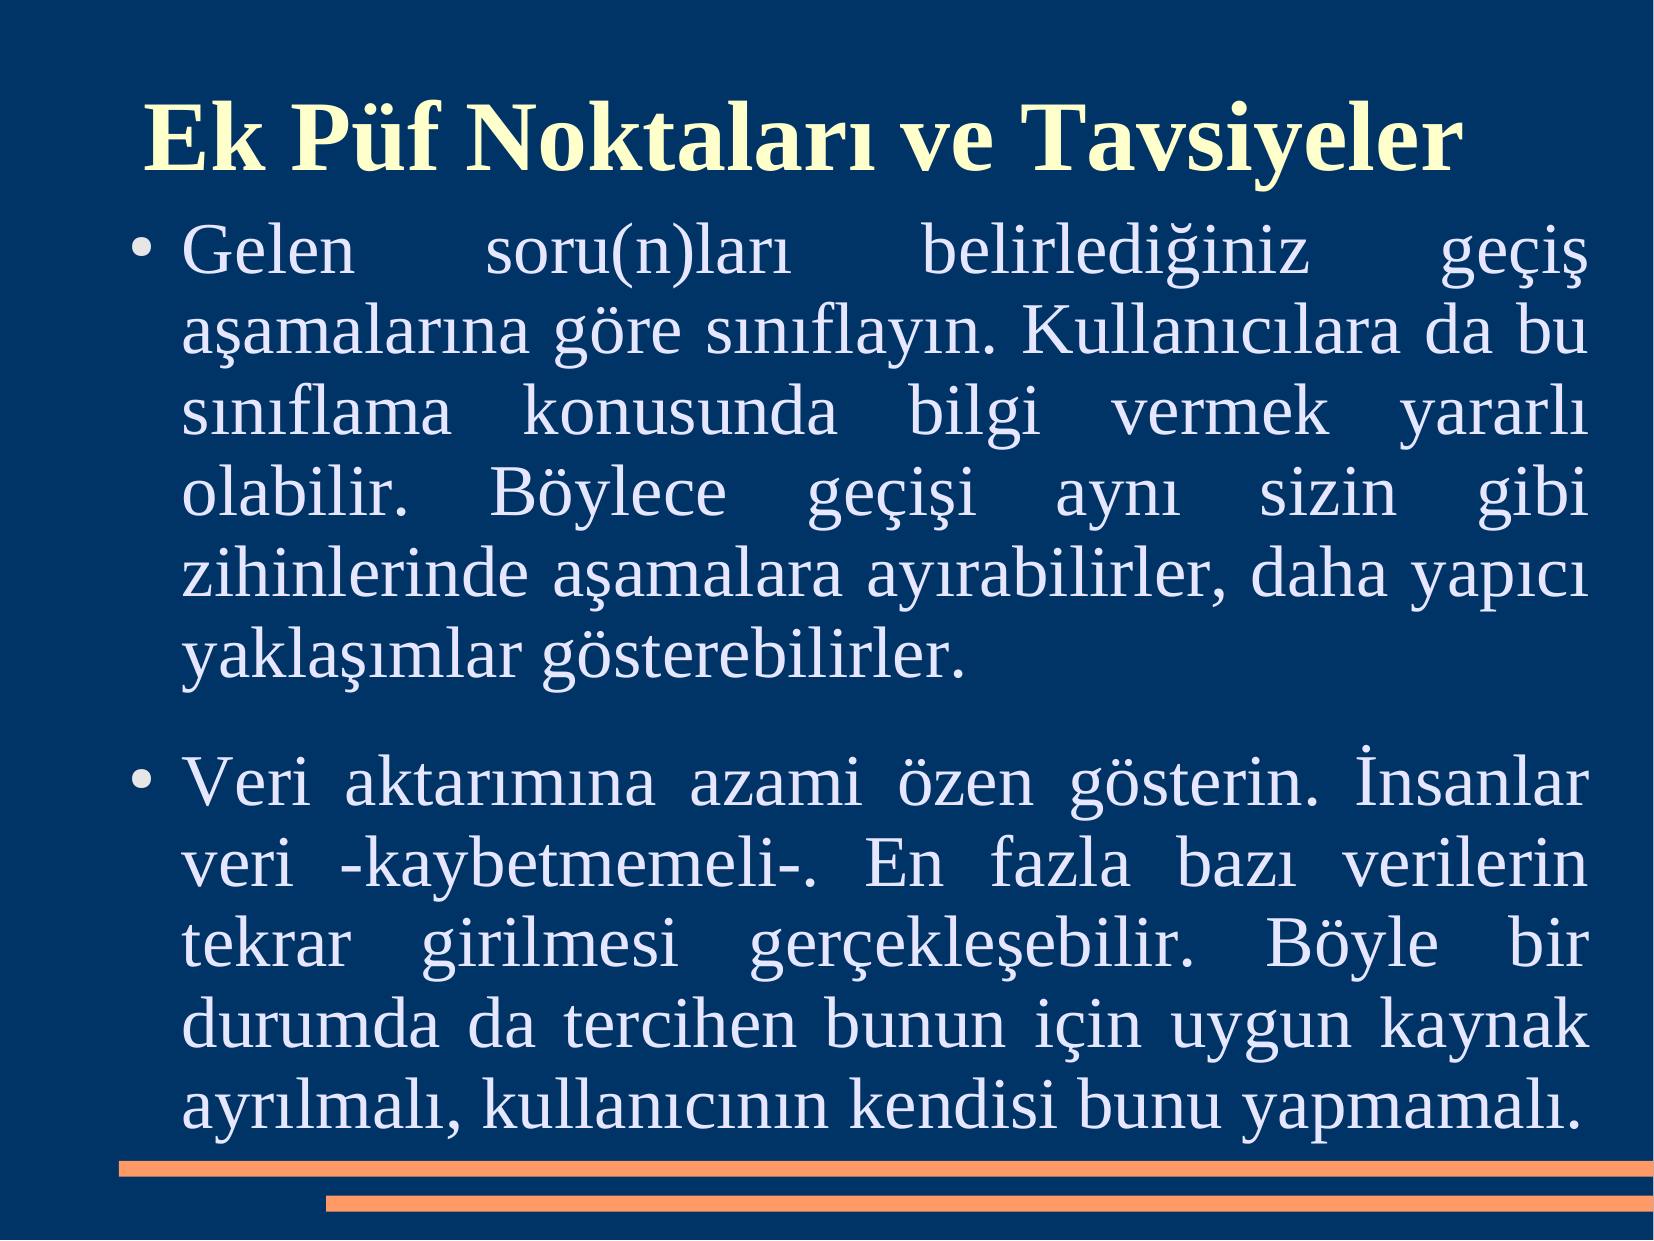

# Ek Püf Noktaları ve Tavsiyeler
Gelen soru(n)ları belirlediğiniz geçiş aşamalarına göre sınıflayın. Kullanıcılara da bu sınıflama konusunda bilgi vermek yararlı olabilir. Böylece geçişi aynı sizin gibi zihinlerinde aşamalara ayırabilirler, daha yapıcı yaklaşımlar gösterebilirler.
Veri aktarımına azami özen gösterin. İnsanlar veri -kaybetmemeli-. En fazla bazı verilerin tekrar girilmesi gerçekleşebilir. Böyle bir durumda da tercihen bunun için uygun kaynak ayrılmalı, kullanıcının kendisi bunu yapmamalı.